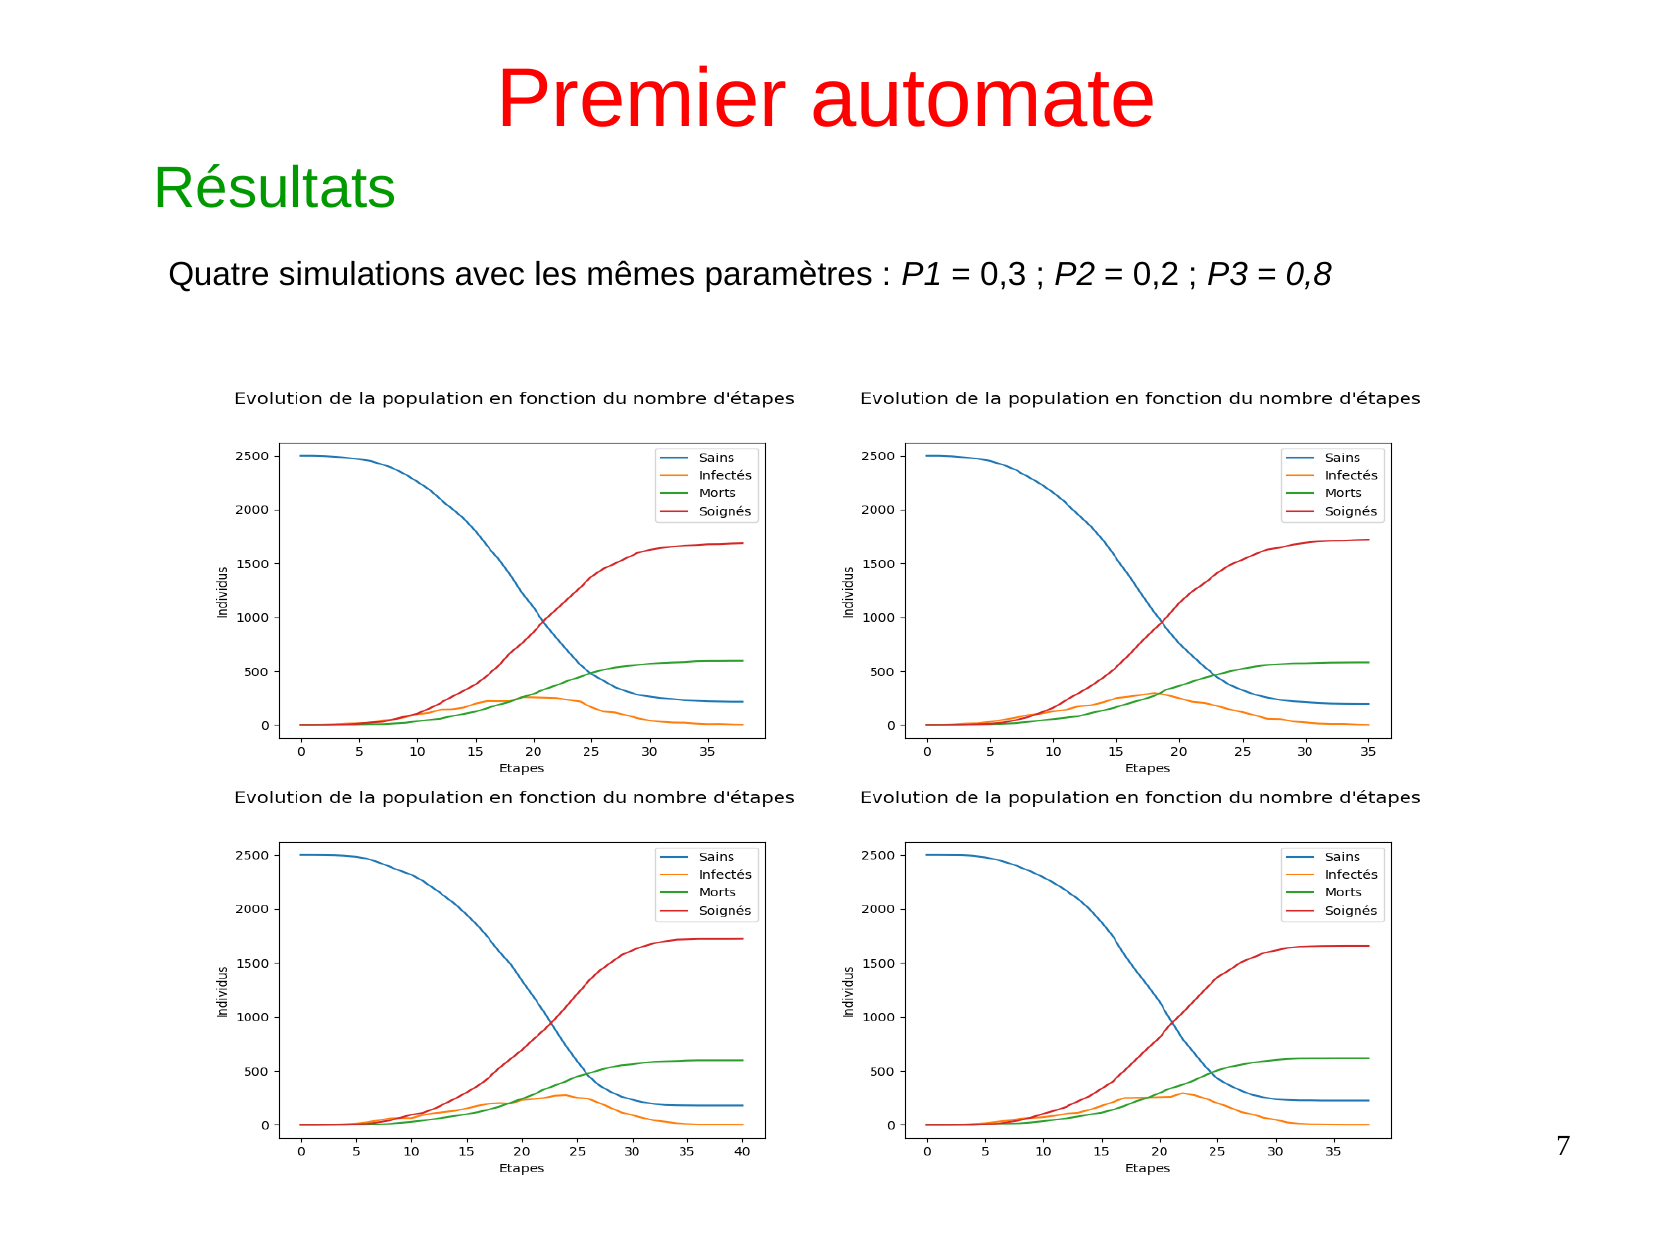

Premier automate
# Résultats
Quatre simulations avec les mêmes paramètres : P1 = 0,3 ; P2 = 0,2 ; P3 = 0,8
7